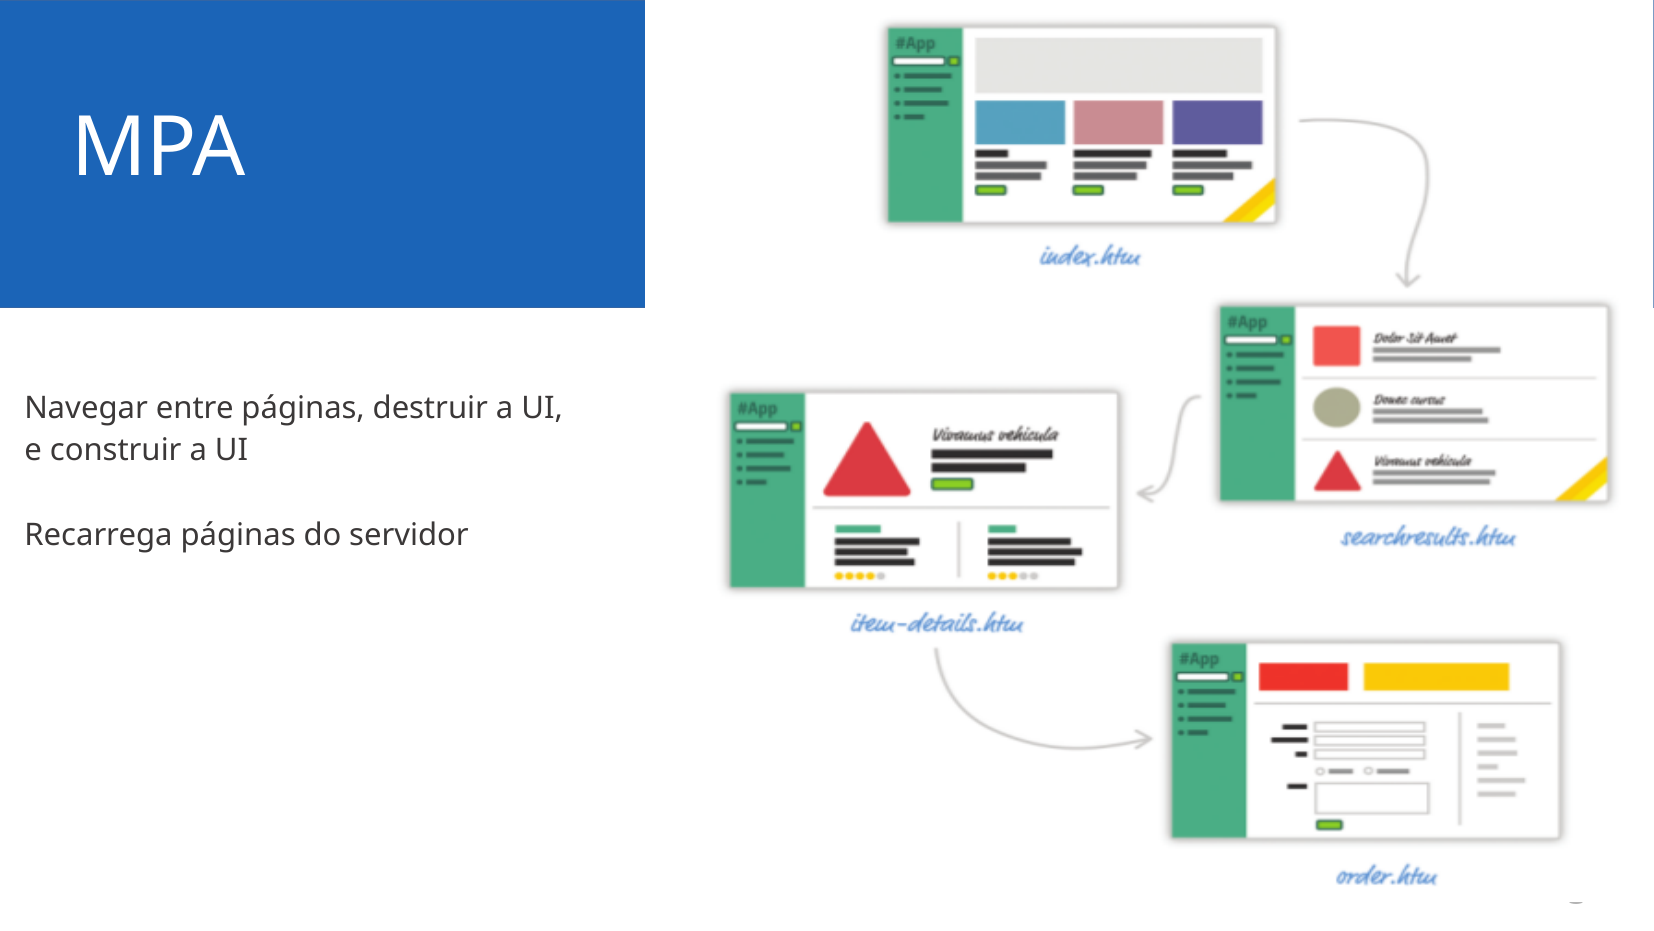

MPA
Navegar entre páginas, destruir a UI, e construir a UI
Recarrega páginas do servidor